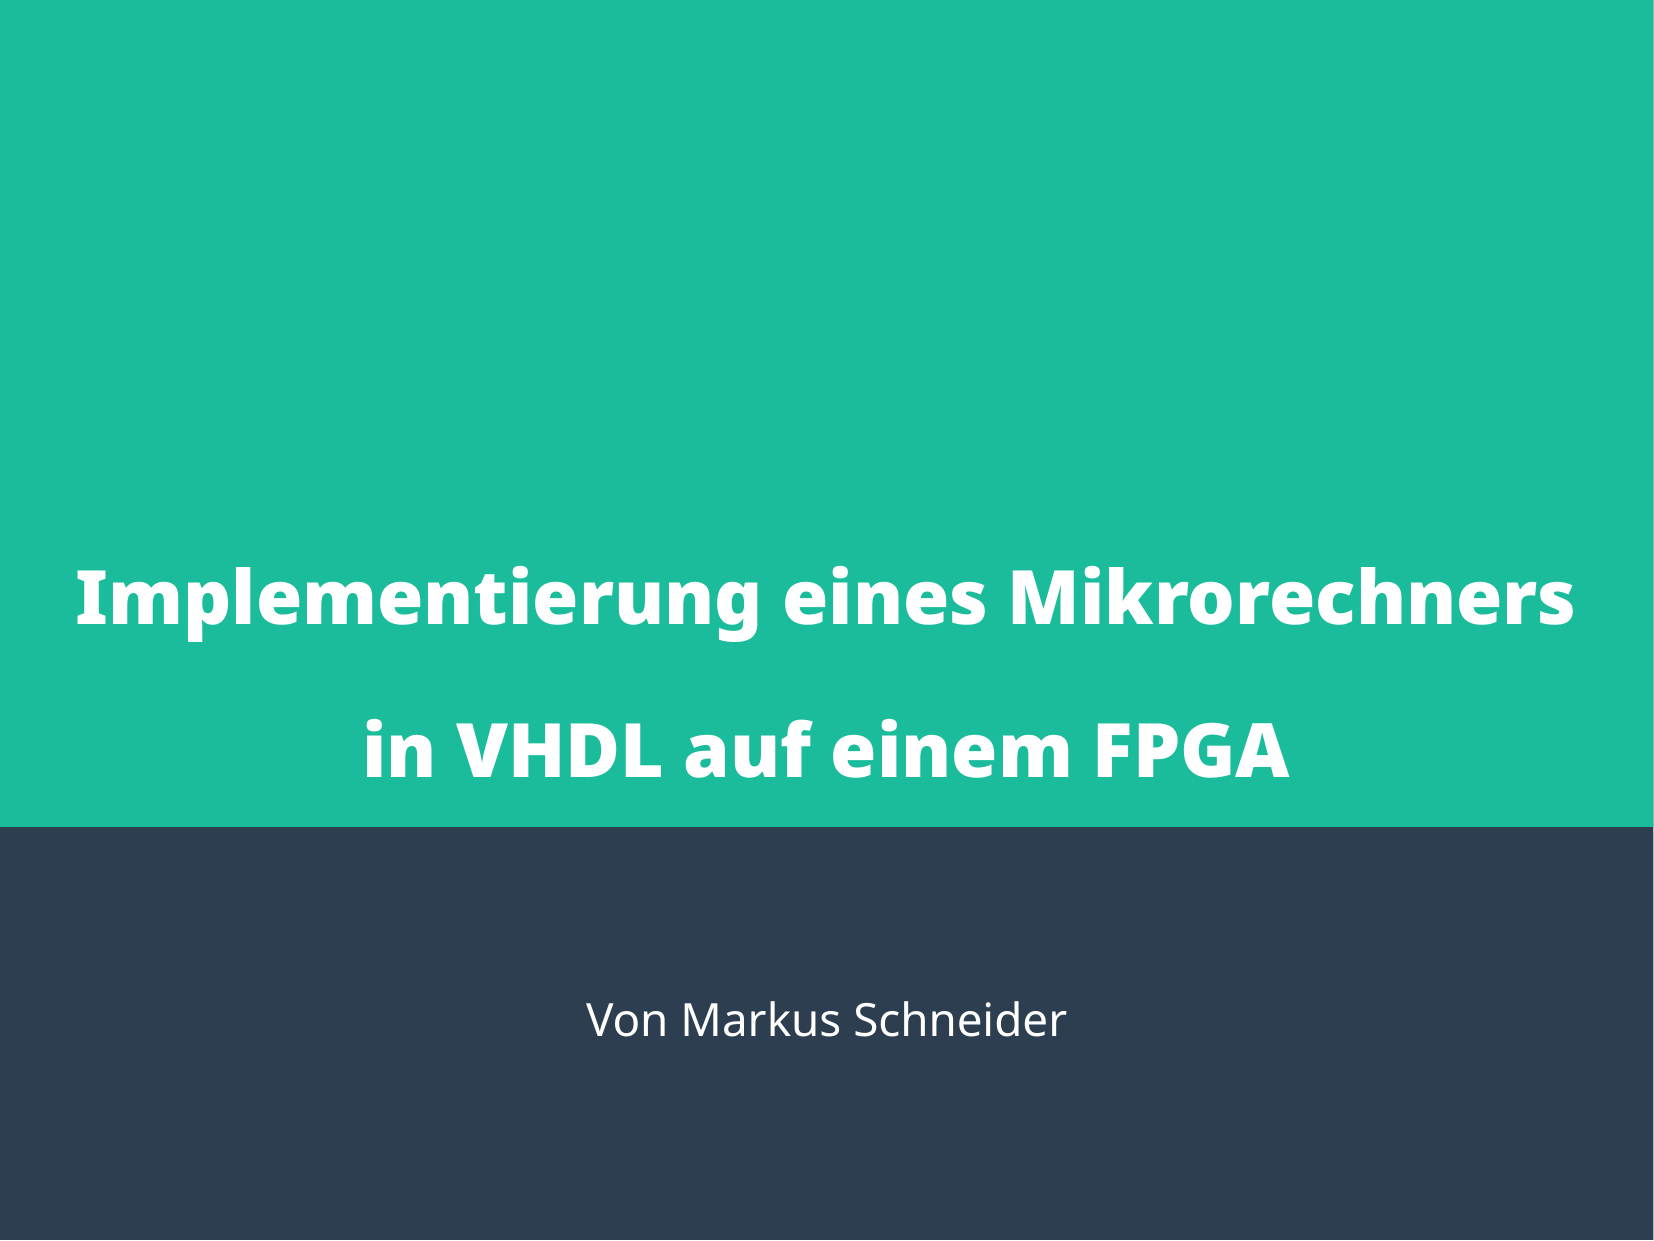

# Implementierung eines Mikrorechners in VHDL auf einem FPGA
Von Markus Schneider